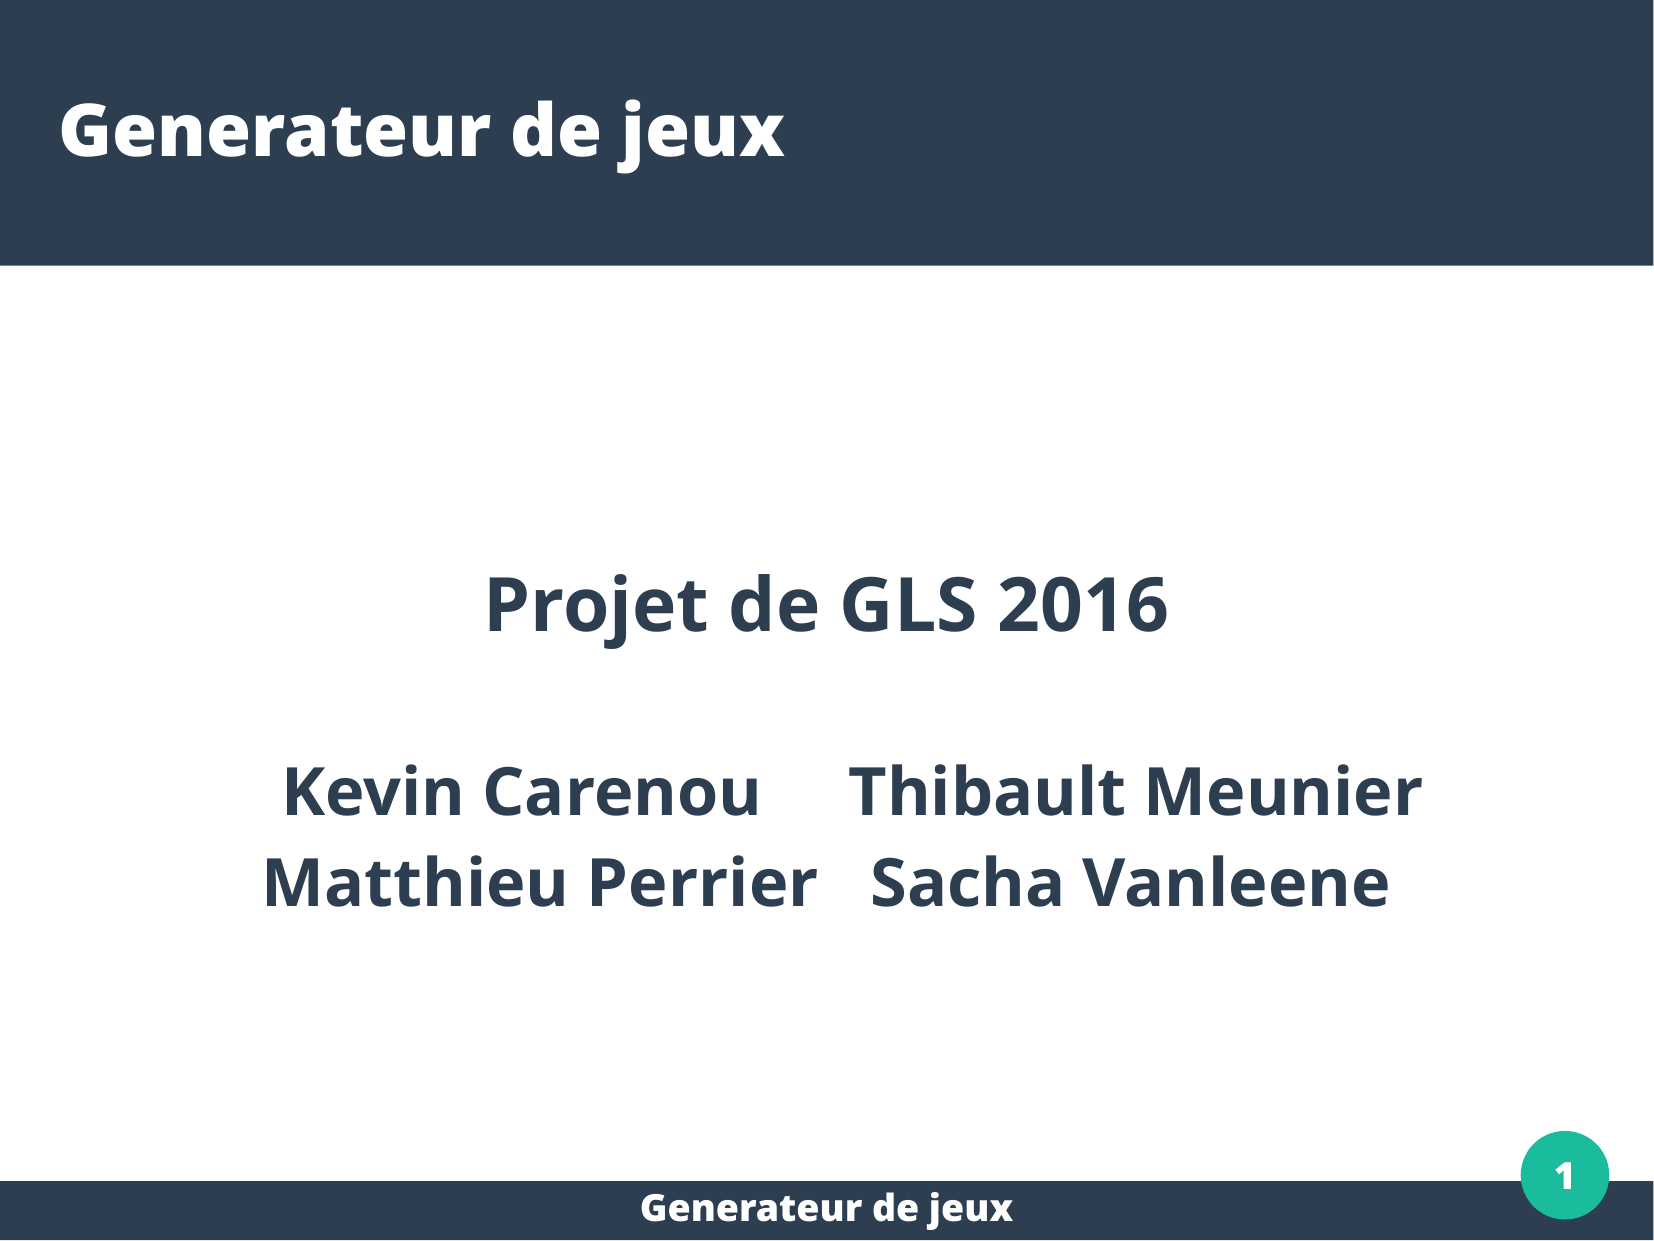

# Generateur de jeux
Projet de GLS 2016
 Kevin Carenou Thibault Meunier
Matthieu Perrier Sacha Vanleene
1
Generateur de jeux